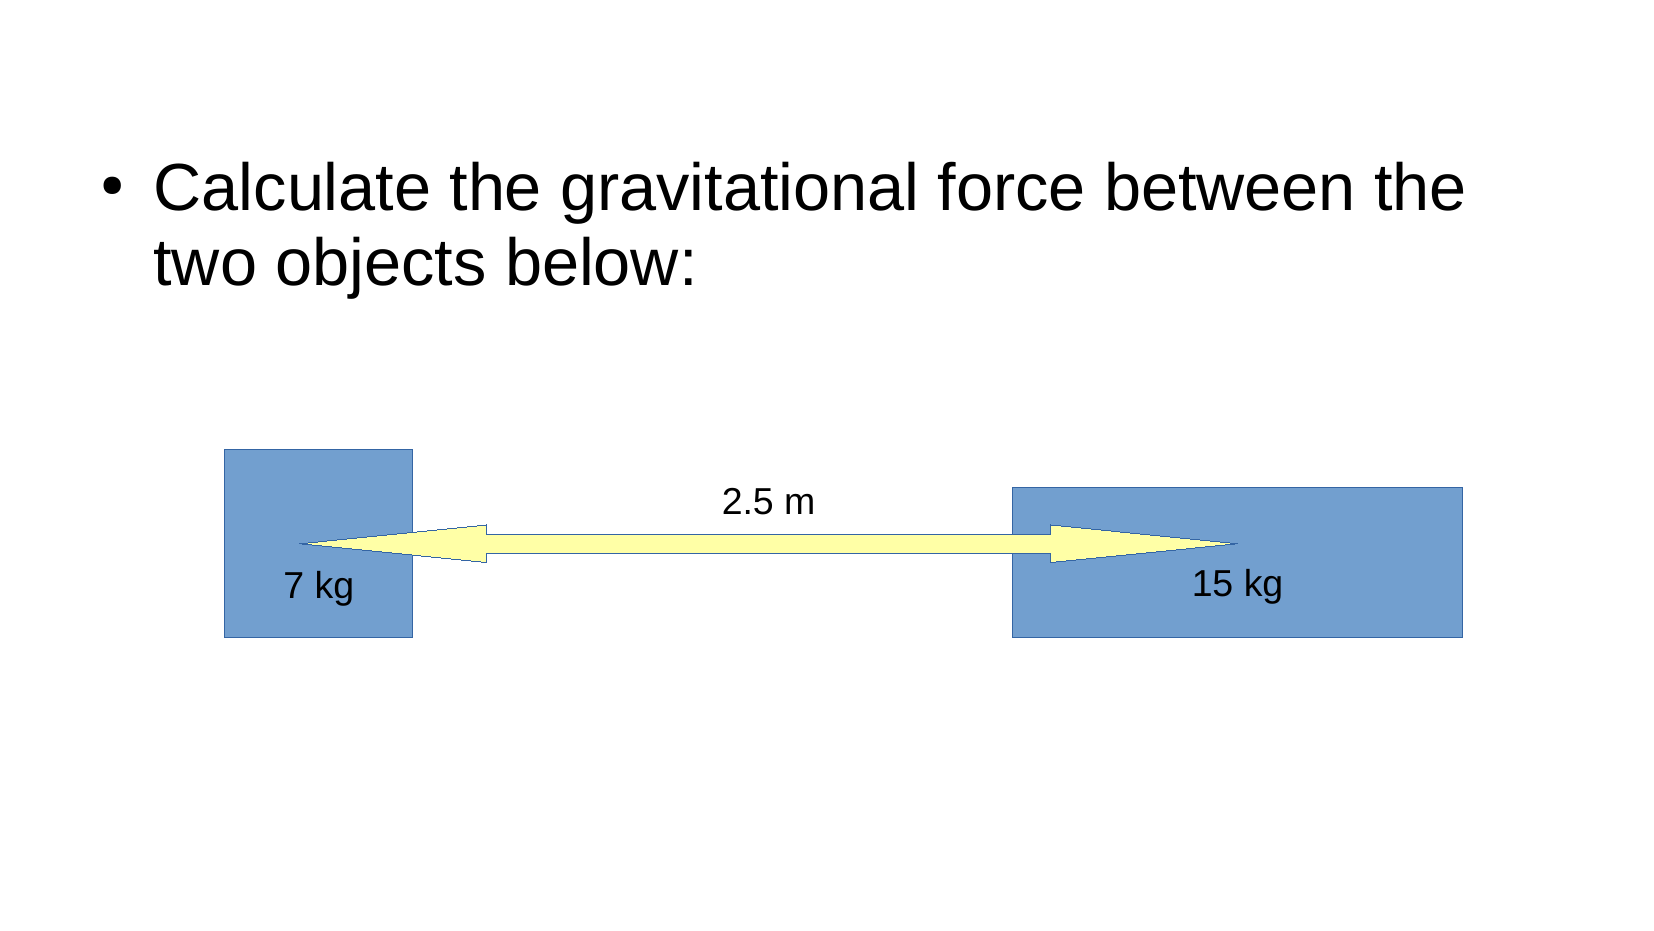

# Calculate the gravitational force between the two objects below:
7 kg
15 kg
2.5 m